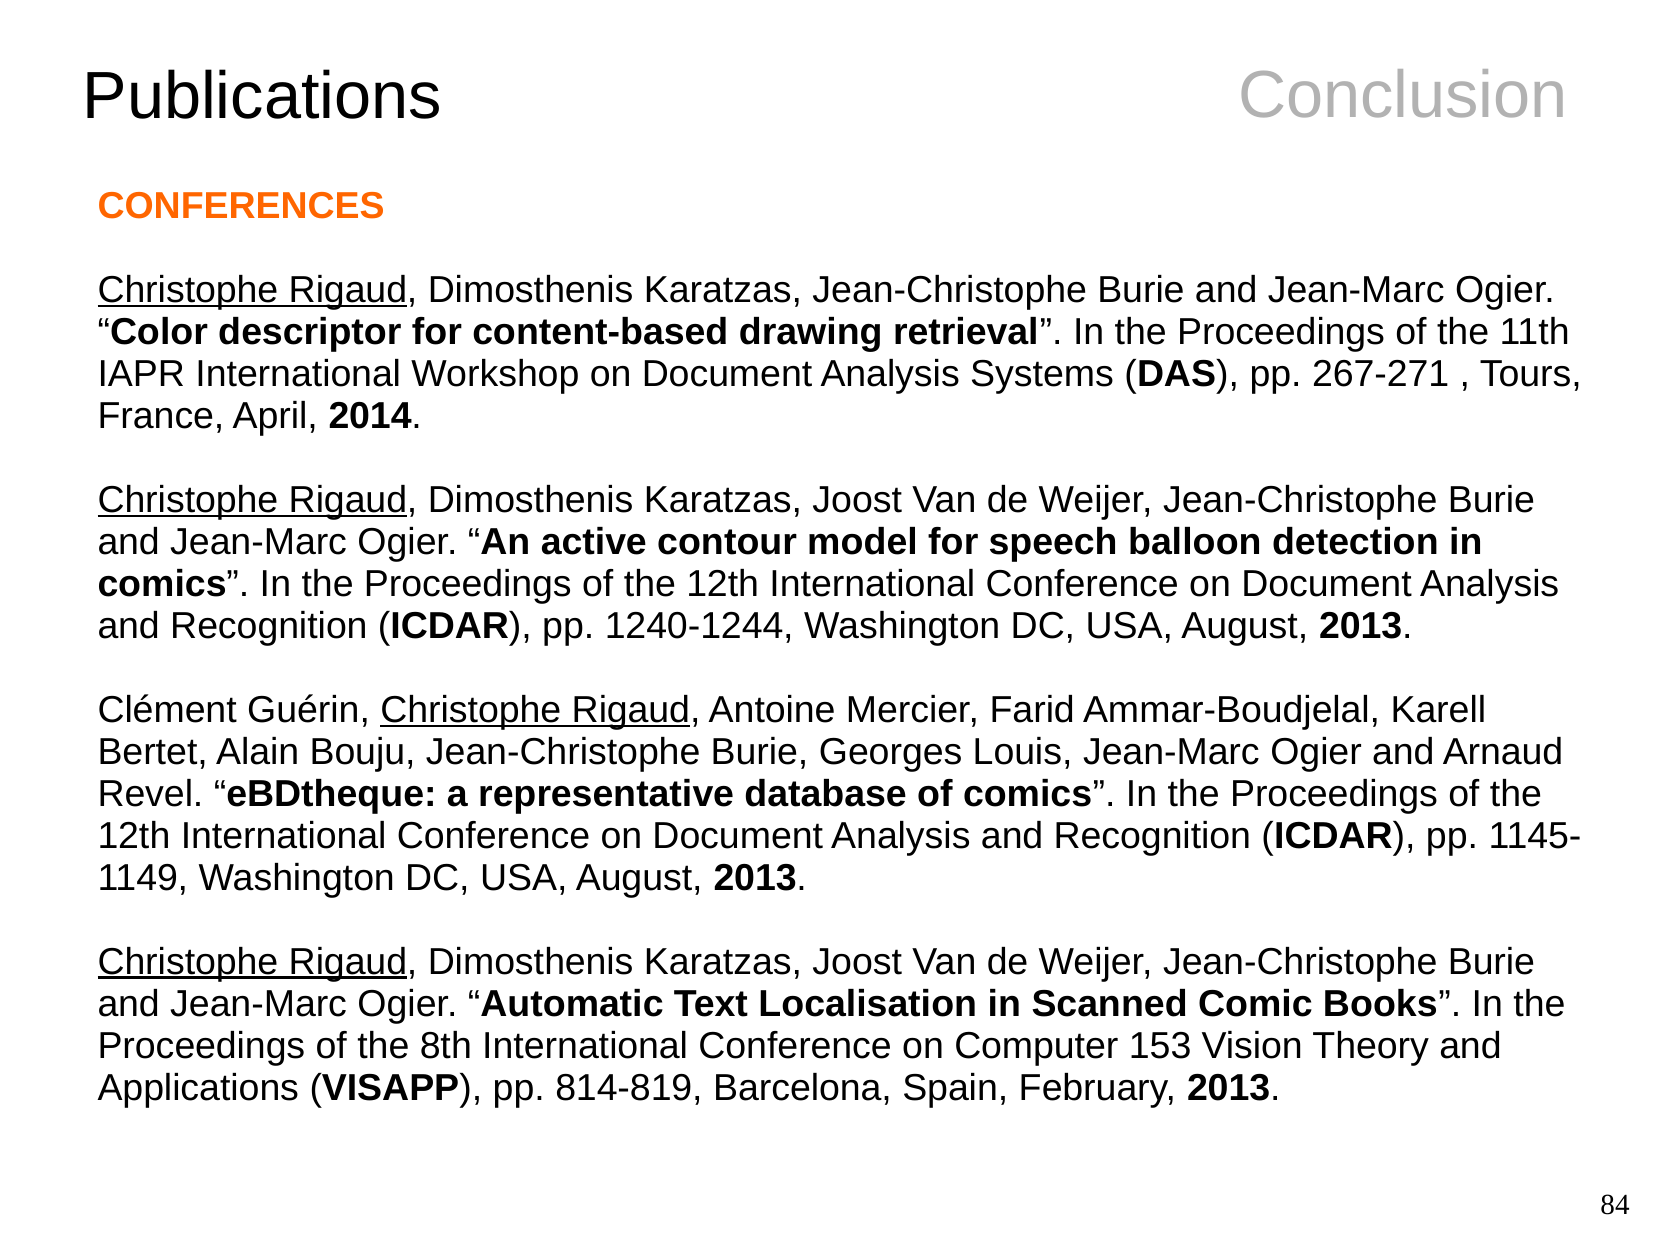

# Publications
CONFERENCES
Christophe Rigaud, Dimosthenis Karatzas, Jean-Christophe Burie and Jean-Marc Ogier. “Color descriptor for content-based drawing retrieval”. In the Proceedings of the 11th IAPR International Workshop on Document Analysis Systems (DAS), pp. 267-271 , Tours, France, April, 2014.
Christophe Rigaud, Dimosthenis Karatzas, Joost Van de Weijer, Jean-Christophe Burie and Jean-Marc Ogier. “An active contour model for speech balloon detection in comics”. In the Proceedings of the 12th International Conference on Document Analysis and Recognition (ICDAR), pp. 1240-1244, Washington DC, USA, August, 2013.
Clément Guérin, Christophe Rigaud, Antoine Mercier, Farid Ammar-Boudjelal, Karell Bertet, Alain Bouju, Jean-Christophe Burie, Georges Louis, Jean-Marc Ogier and Arnaud Revel. “eBDtheque: a representative database of comics”. In the Proceedings of the 12th International Conference on Document Analysis and Recognition (ICDAR), pp. 1145-1149, Washington DC, USA, August, 2013.
Christophe Rigaud, Dimosthenis Karatzas, Joost Van de Weijer, Jean-Christophe Burie and Jean-Marc Ogier. “Automatic Text Localisation in Scanned Comic Books”. In the Proceedings of the 8th International Conference on Computer 153 Vision Theory and Applications (VISAPP), pp. 814-819, Barcelona, Spain, February, 2013.
84